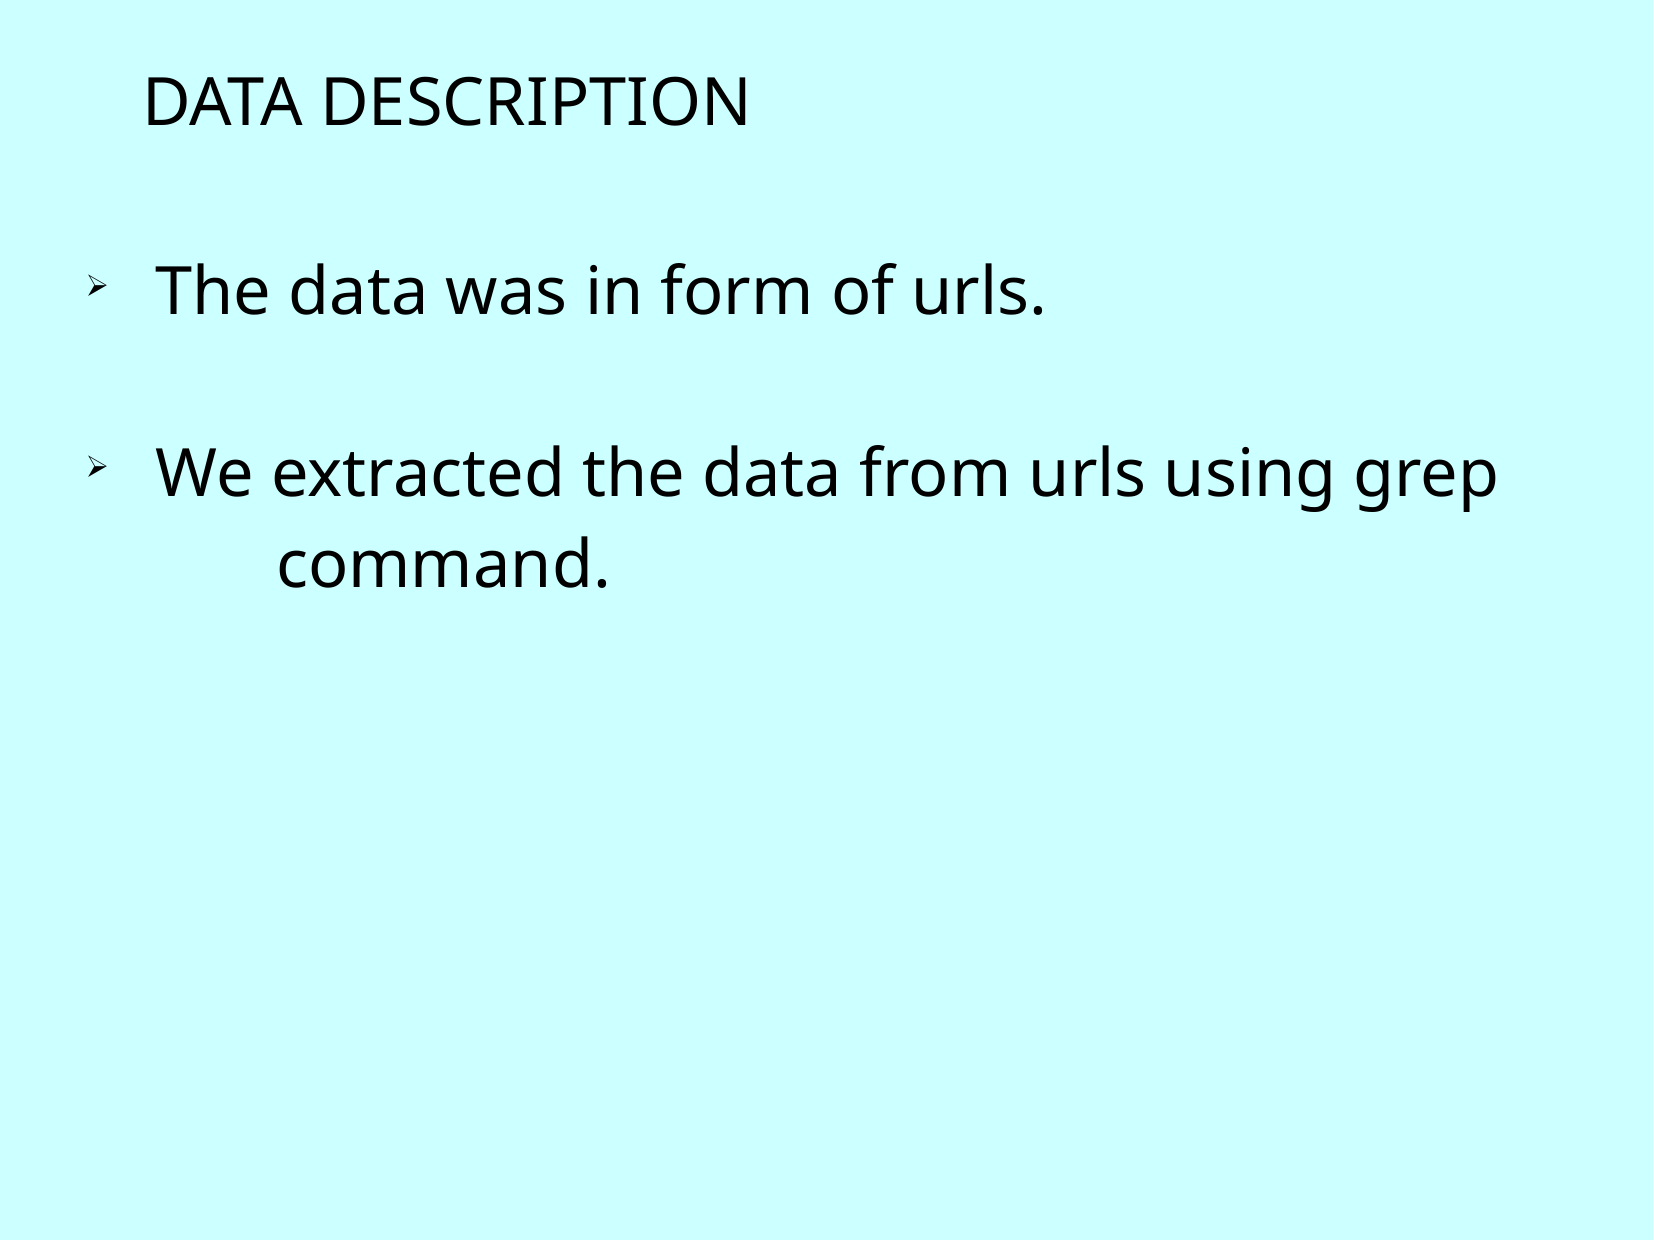

DATA DESCRIPTION
 The data was in form of urls.
 We extracted the data from urls using grep command.